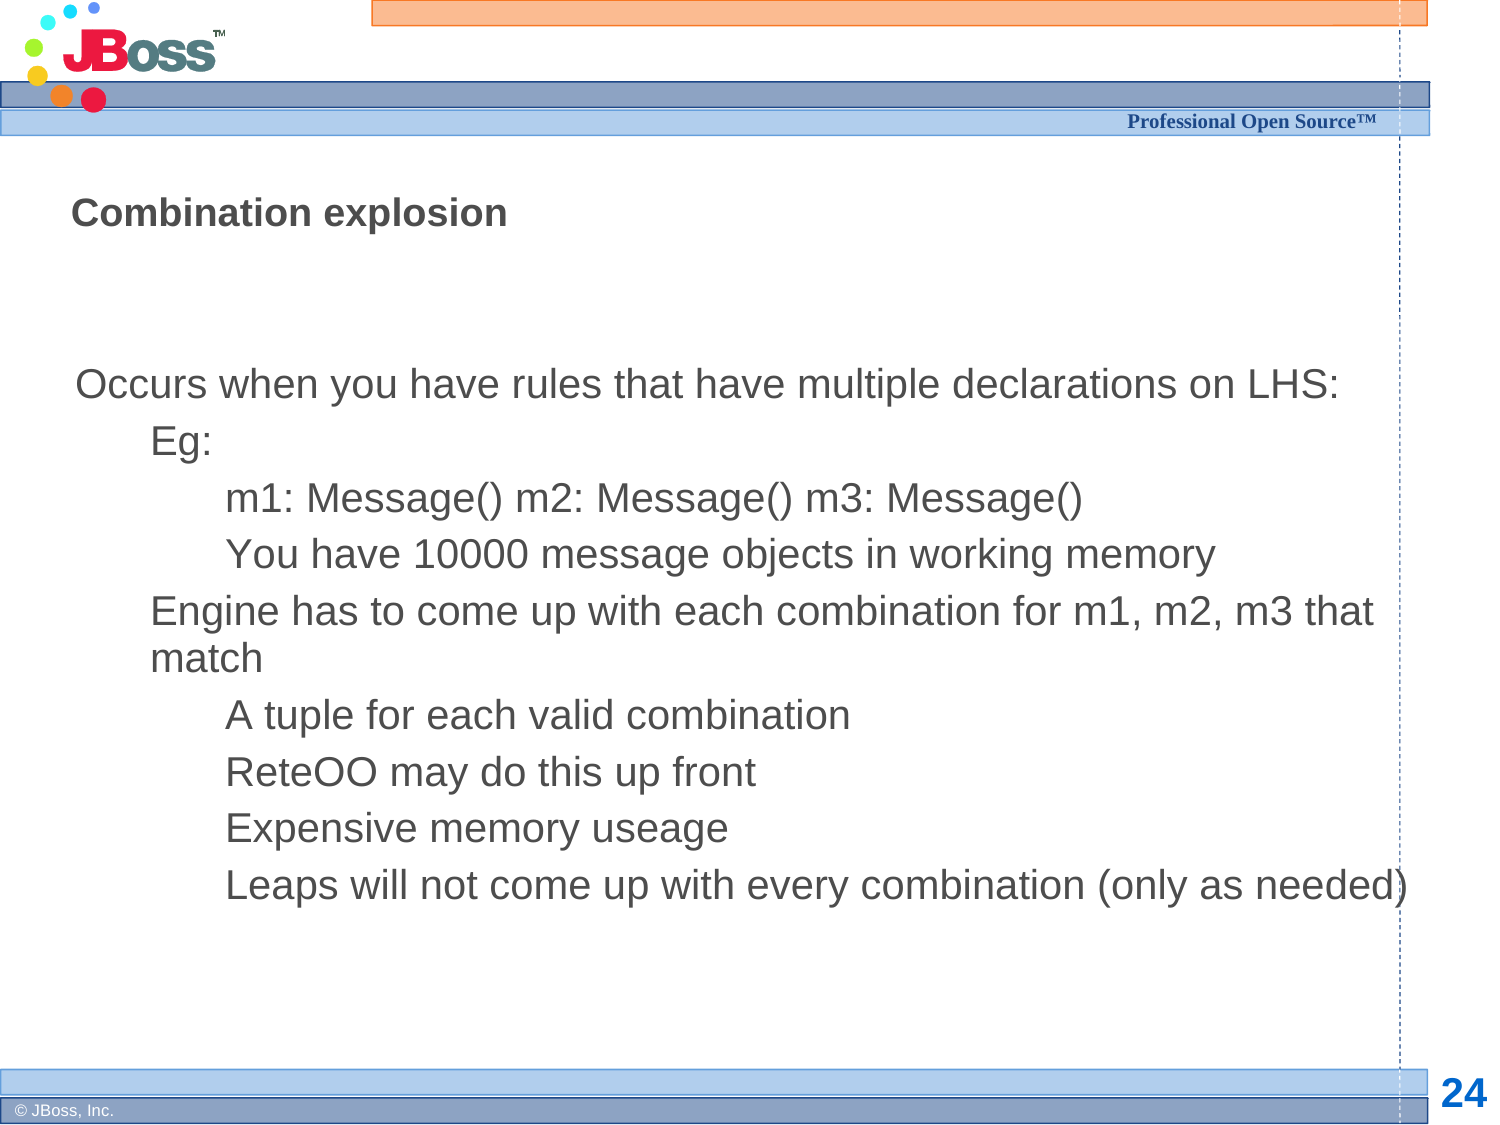

# Combination explosion
Occurs when you have rules that have multiple declarations on LHS:
Eg:
m1: Message() m2: Message() m3: Message()
You have 10000 message objects in working memory
Engine has to come up with each combination for m1, m2, m3 that match
A tuple for each valid combination
ReteOO may do this up front
Expensive memory useage
Leaps will not come up with every combination (only as needed)